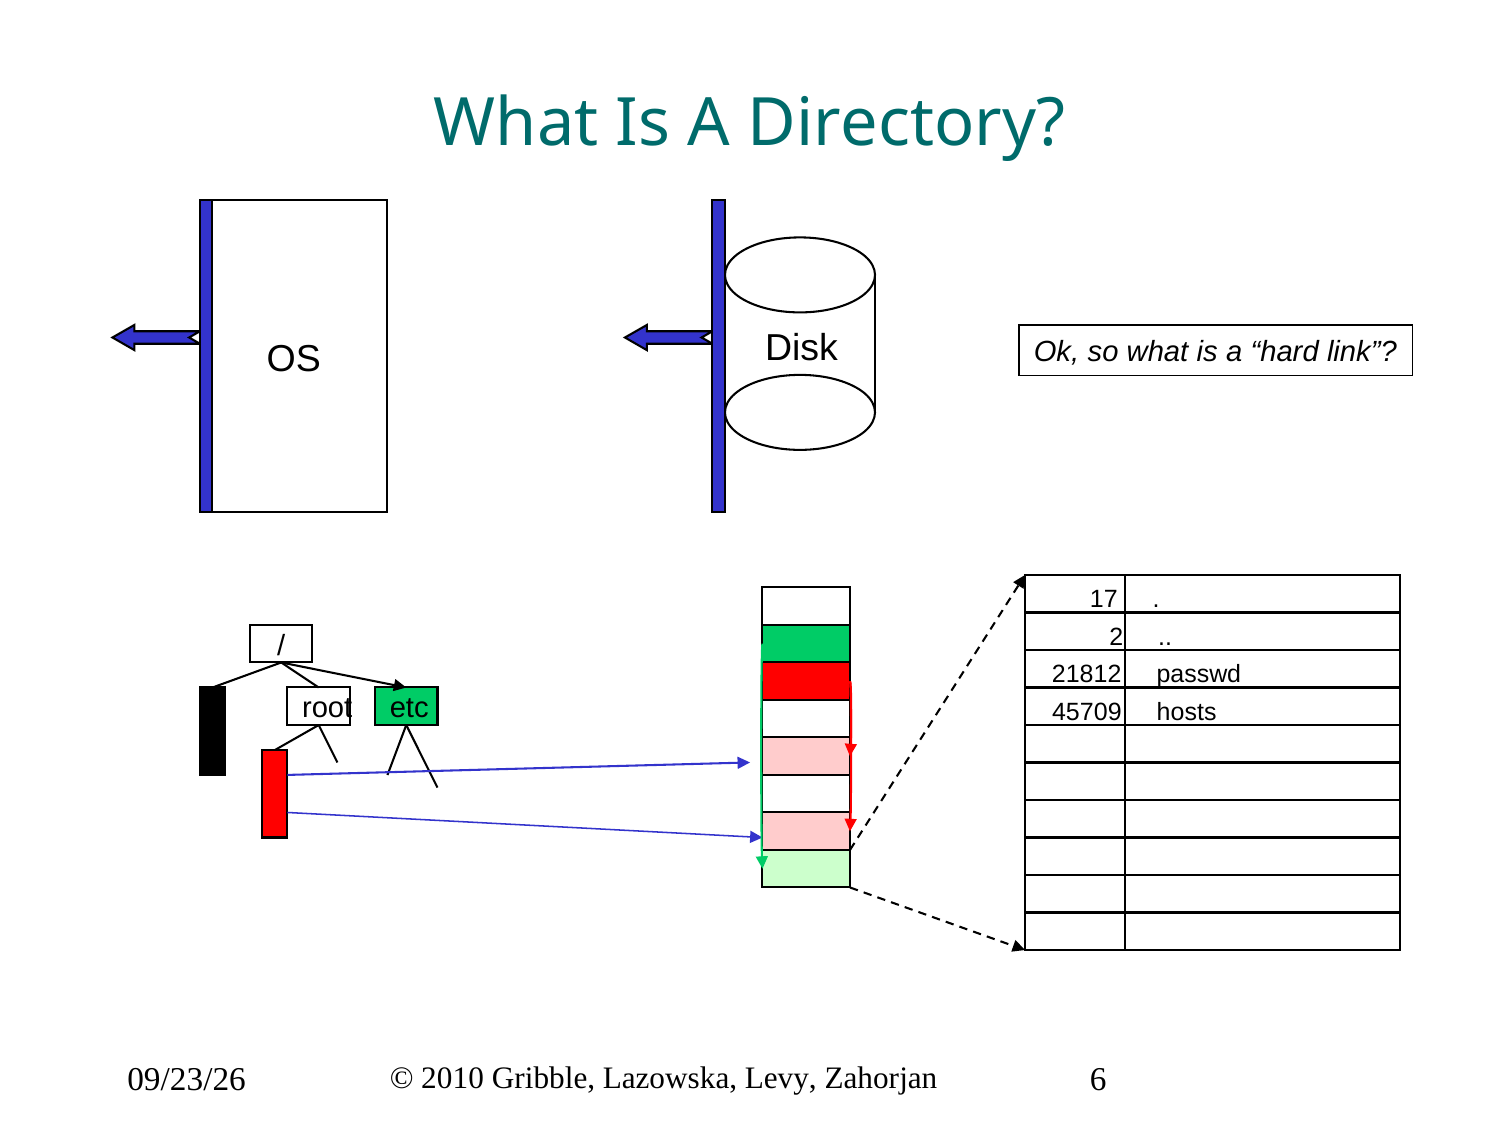

# What Is A Directory?
OS
Disk
Ok, so what is a “hard link”?
17 .
2 ..
/
21812 passwd
root
etc
45709 hosts
6